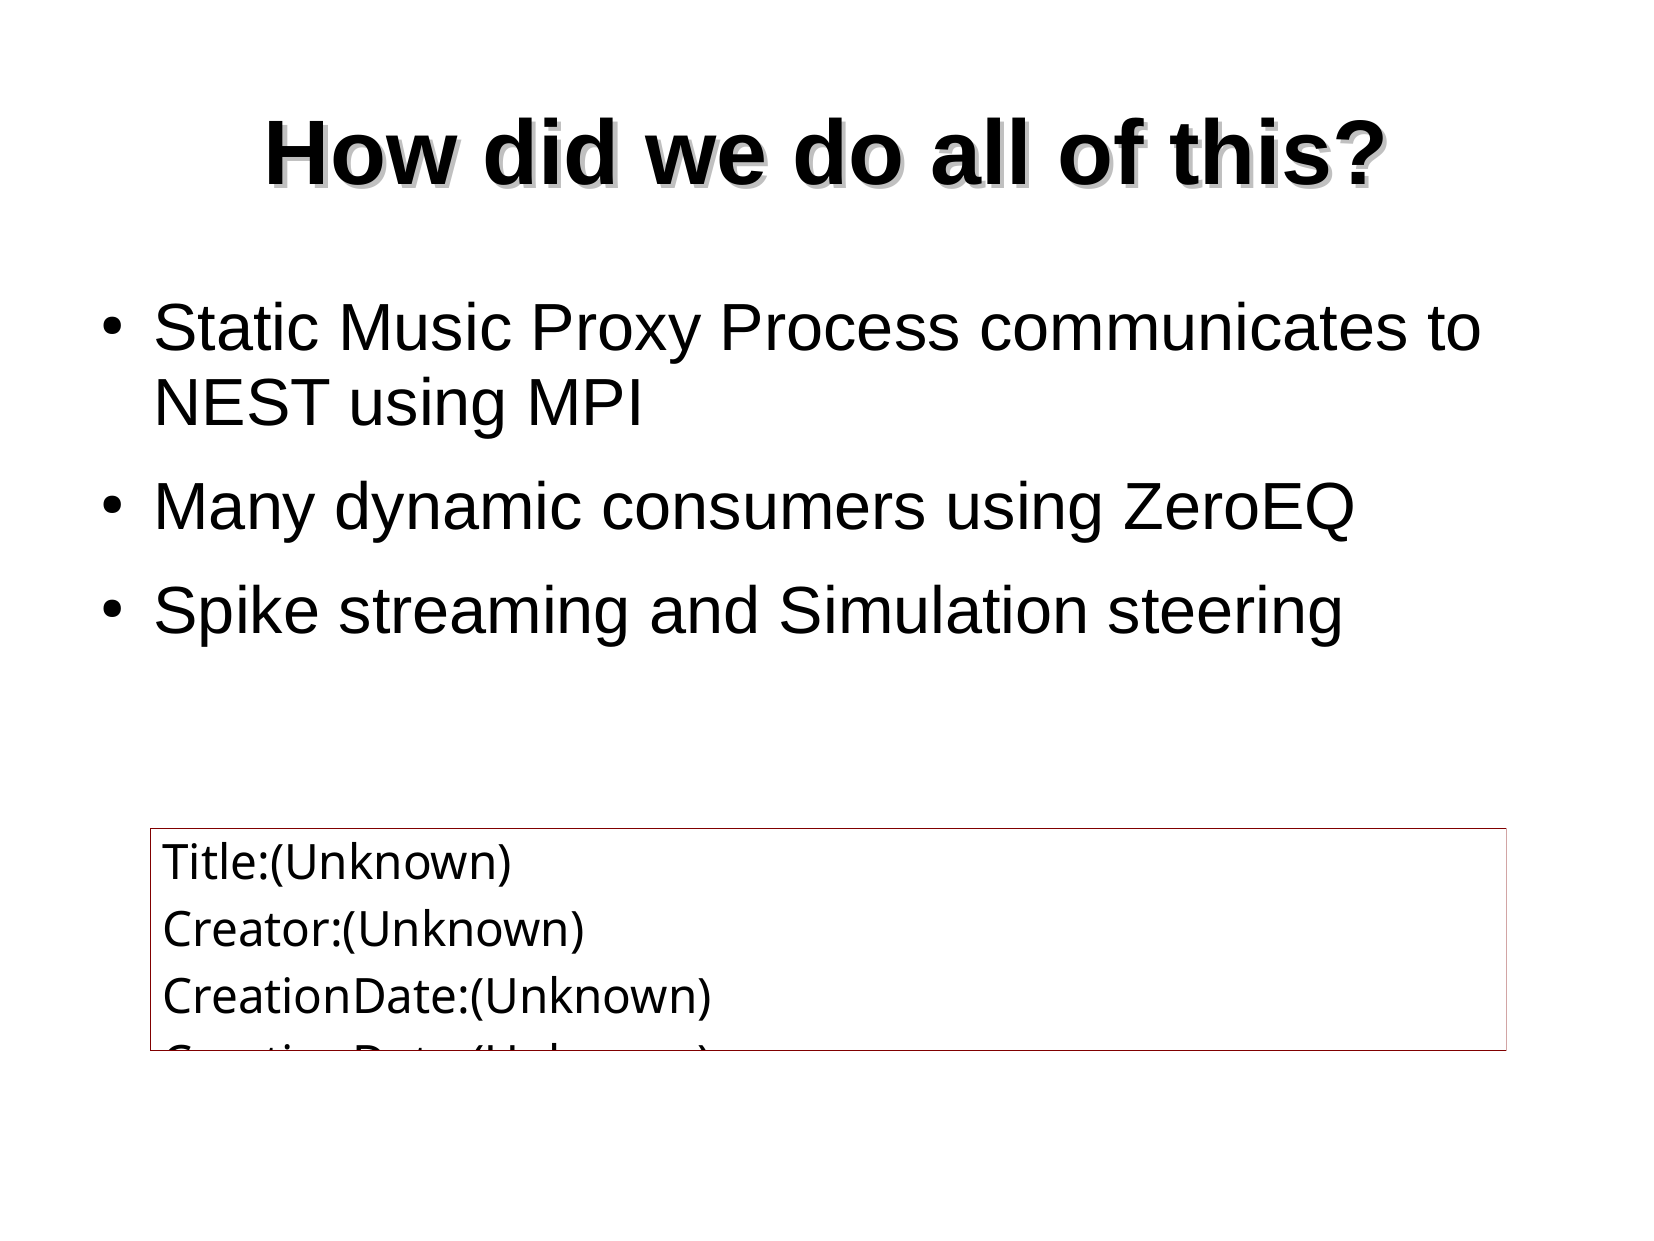

# How did we do all of this?
Static Music Proxy Process communicates to NEST using MPI
Many dynamic consumers using ZeroEQ
Spike streaming and Simulation steering